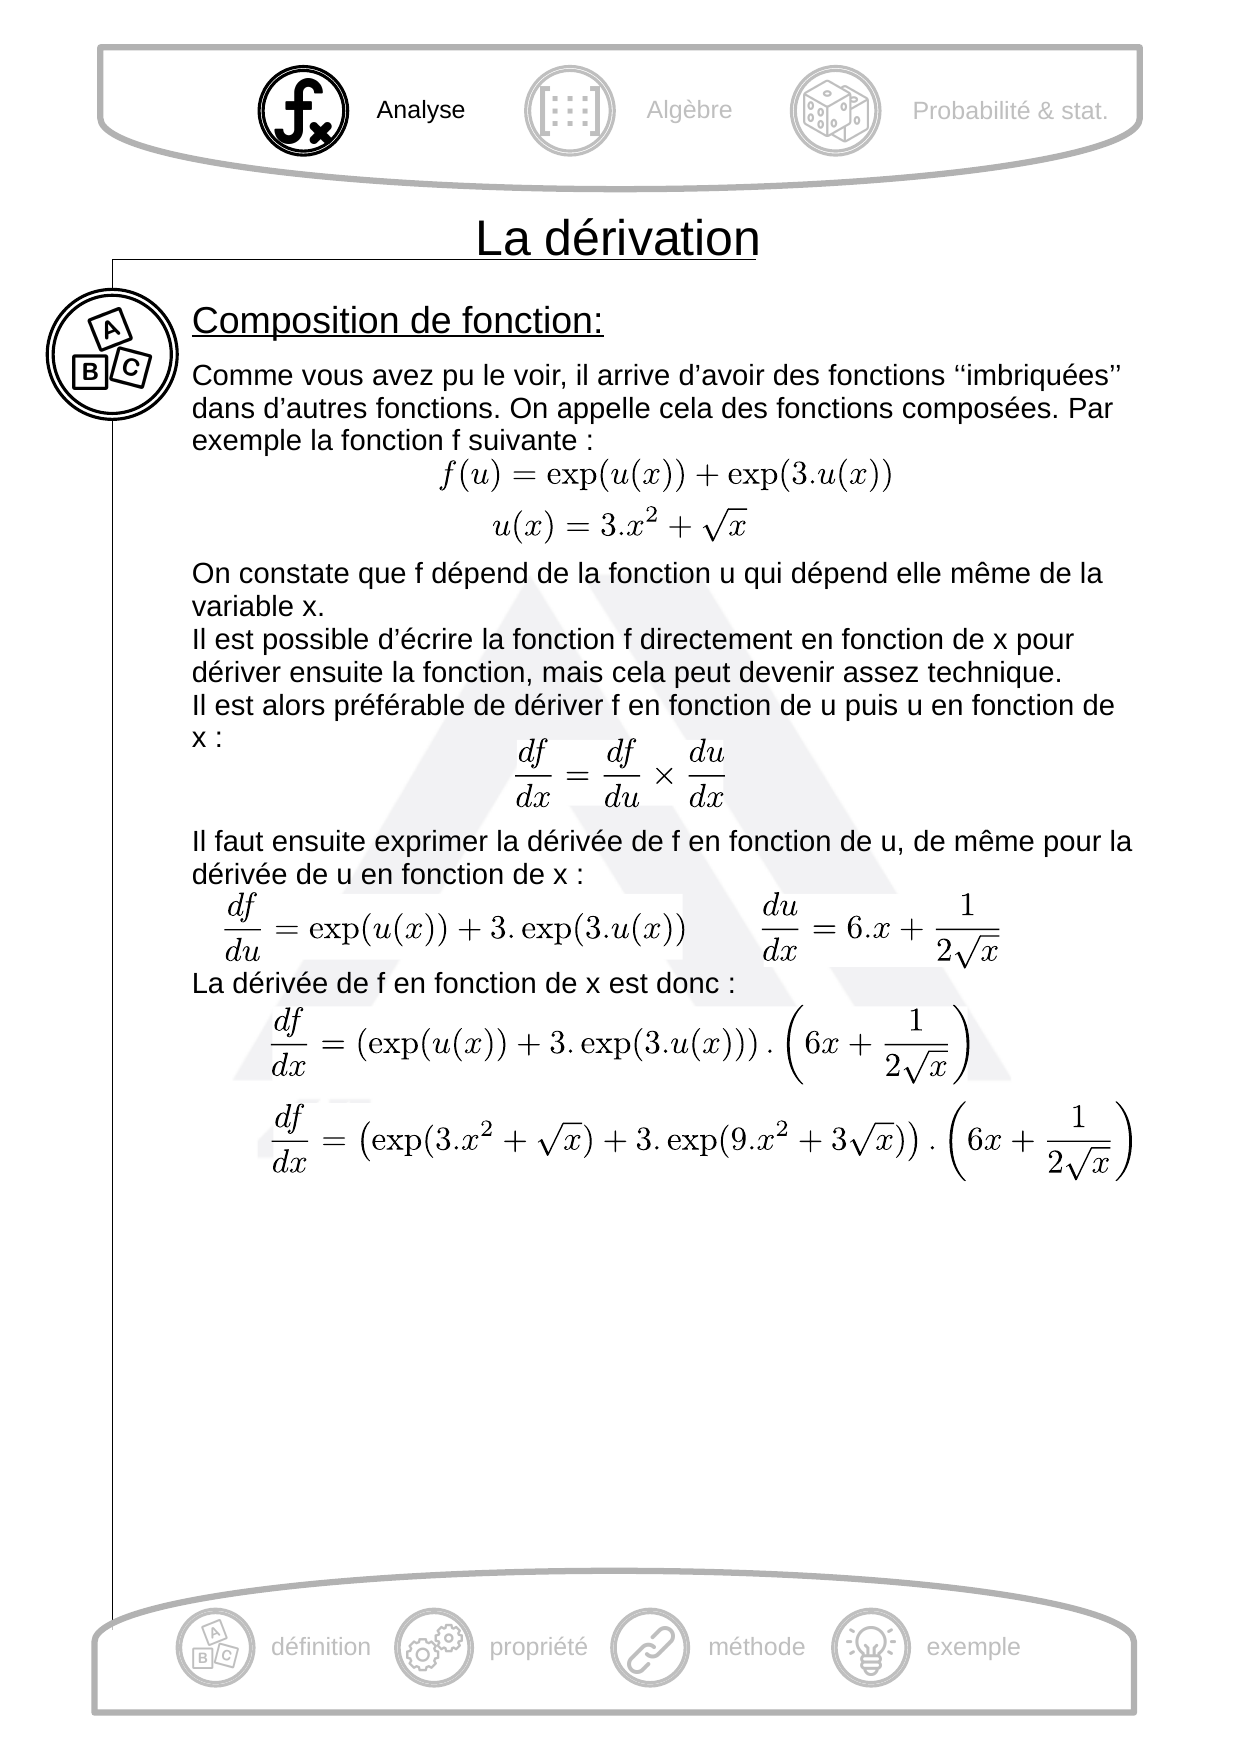

Algèbre
Analyse
Probabilité & stat.
La dérivation
Composition de fonction:
Comme vous avez pu le voir, il arrive d’avoir des fonctions ‘‘imbriquées’’ dans d’autres fonctions. On appelle cela des fonctions composées. Par exemple la fonction f suivante :
On constate que f dépend de la fonction u qui dépend elle même de la variable x.
Il est possible d’écrire la fonction f directement en fonction de x pour dériver ensuite la fonction, mais cela peut devenir assez technique.
Il est alors préférable de dériver f en fonction de u puis u en fonction de x :
Il faut ensuite exprimer la dérivée de f en fonction de u, de même pour la dérivée de u en fonction de x :
La dérivée de f en fonction de x est donc :
définition
propriété
exemple
méthode